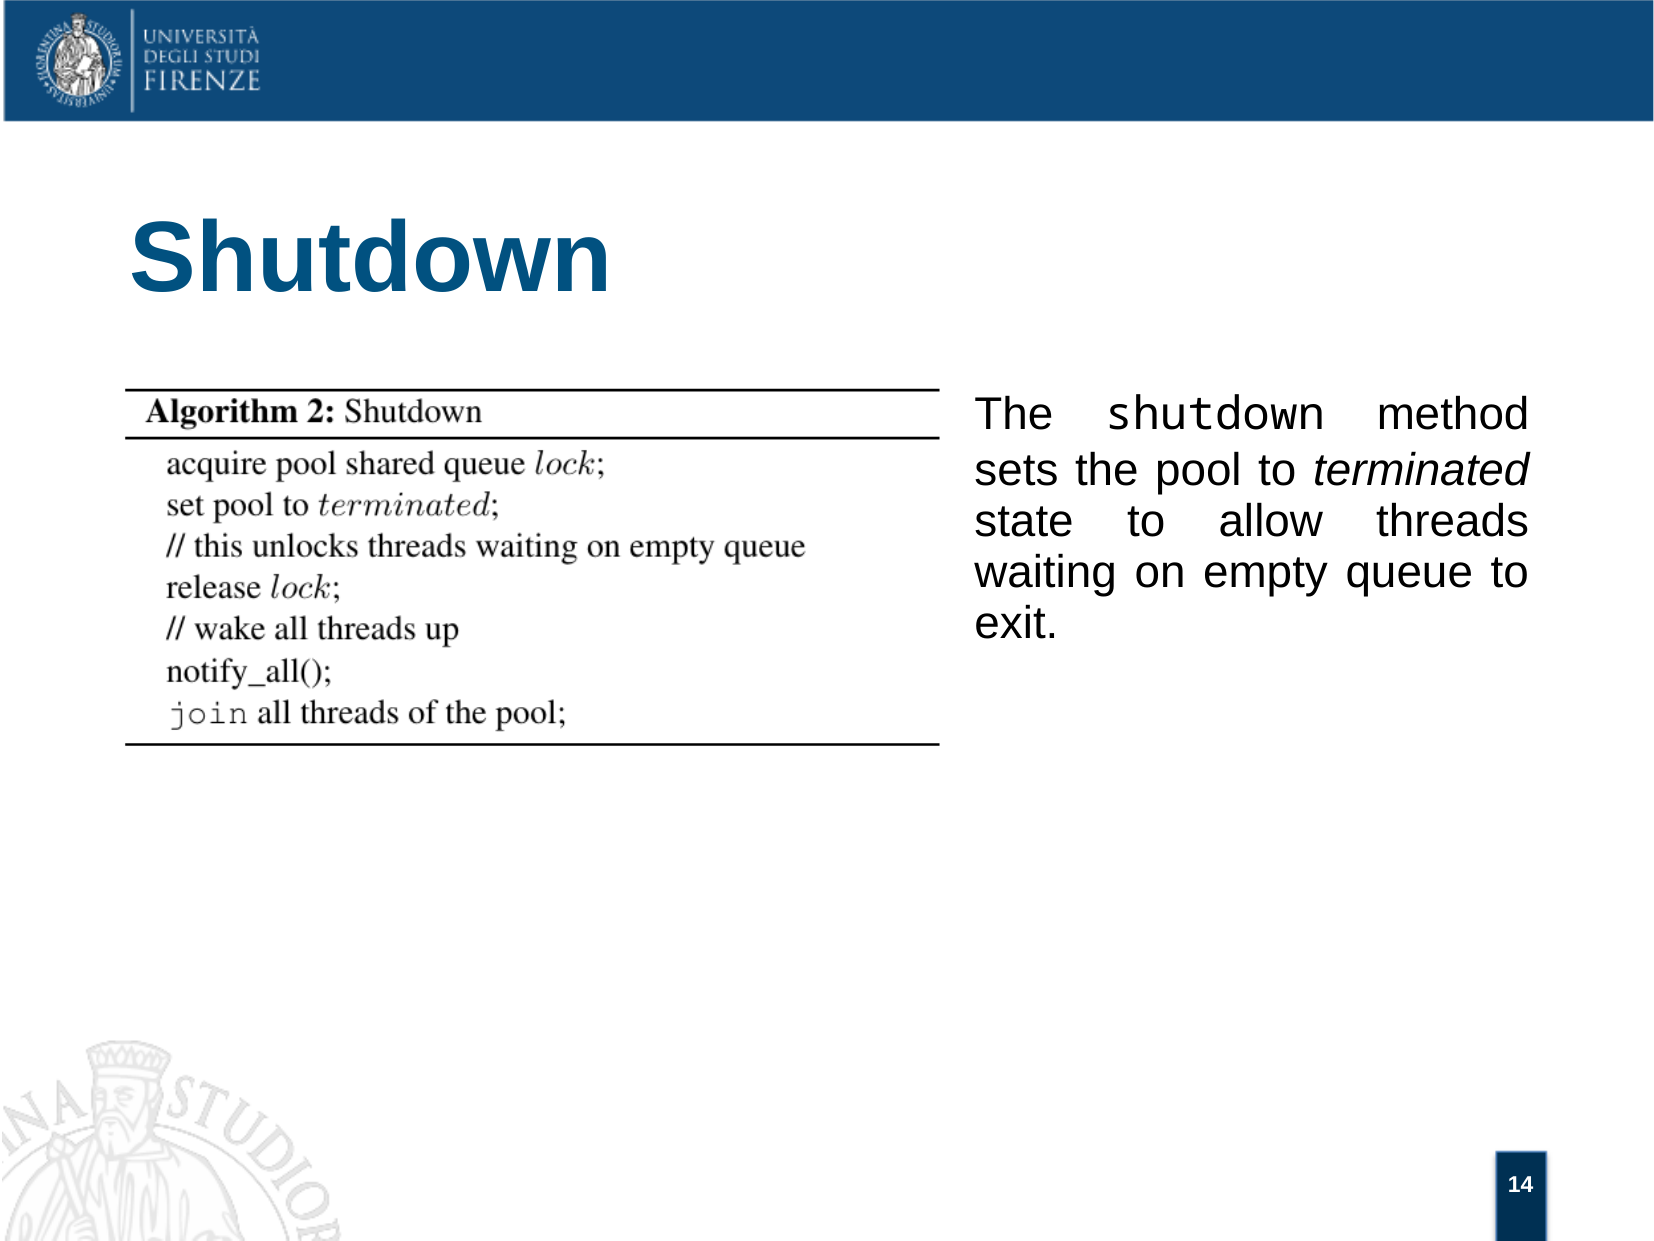

Shutdown
The shutdown method sets the pool to terminated state to allow threads waiting on empty queue to exit.
14